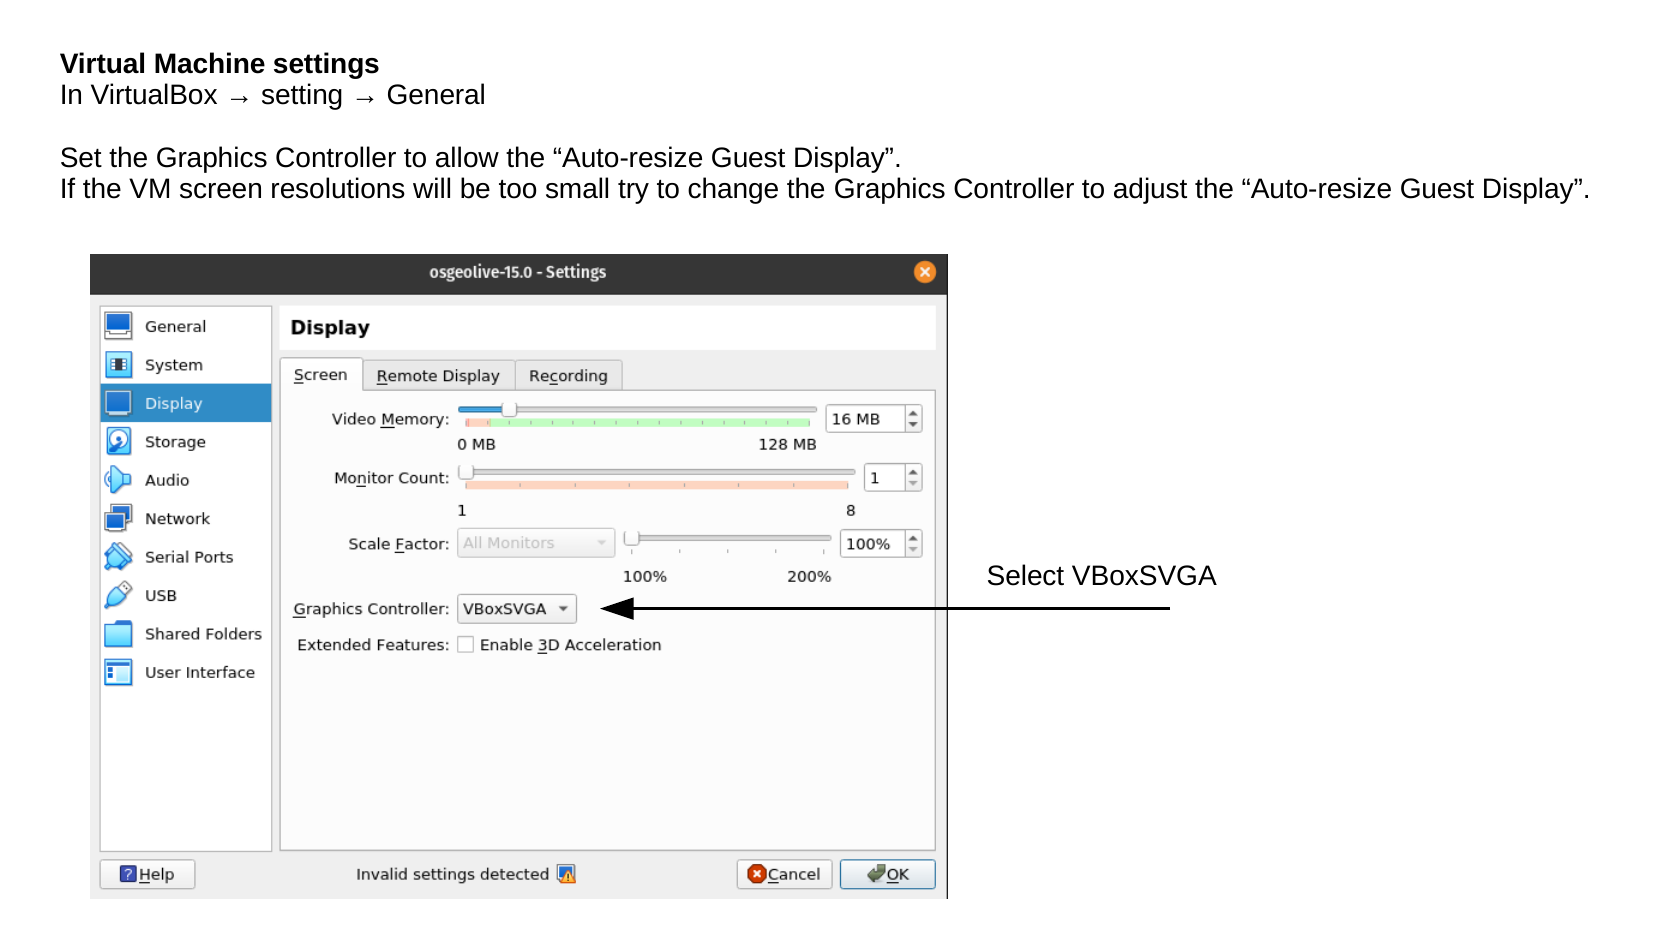

Virtual Machine settings
In VirtualBox → setting → General
Set the Graphics Controller to allow the “Auto-resize Guest Display”.
If the VM screen resolutions will be too small try to change the Graphics Controller to adjust the “Auto-resize Guest Display”.
Select VBoxSVGA